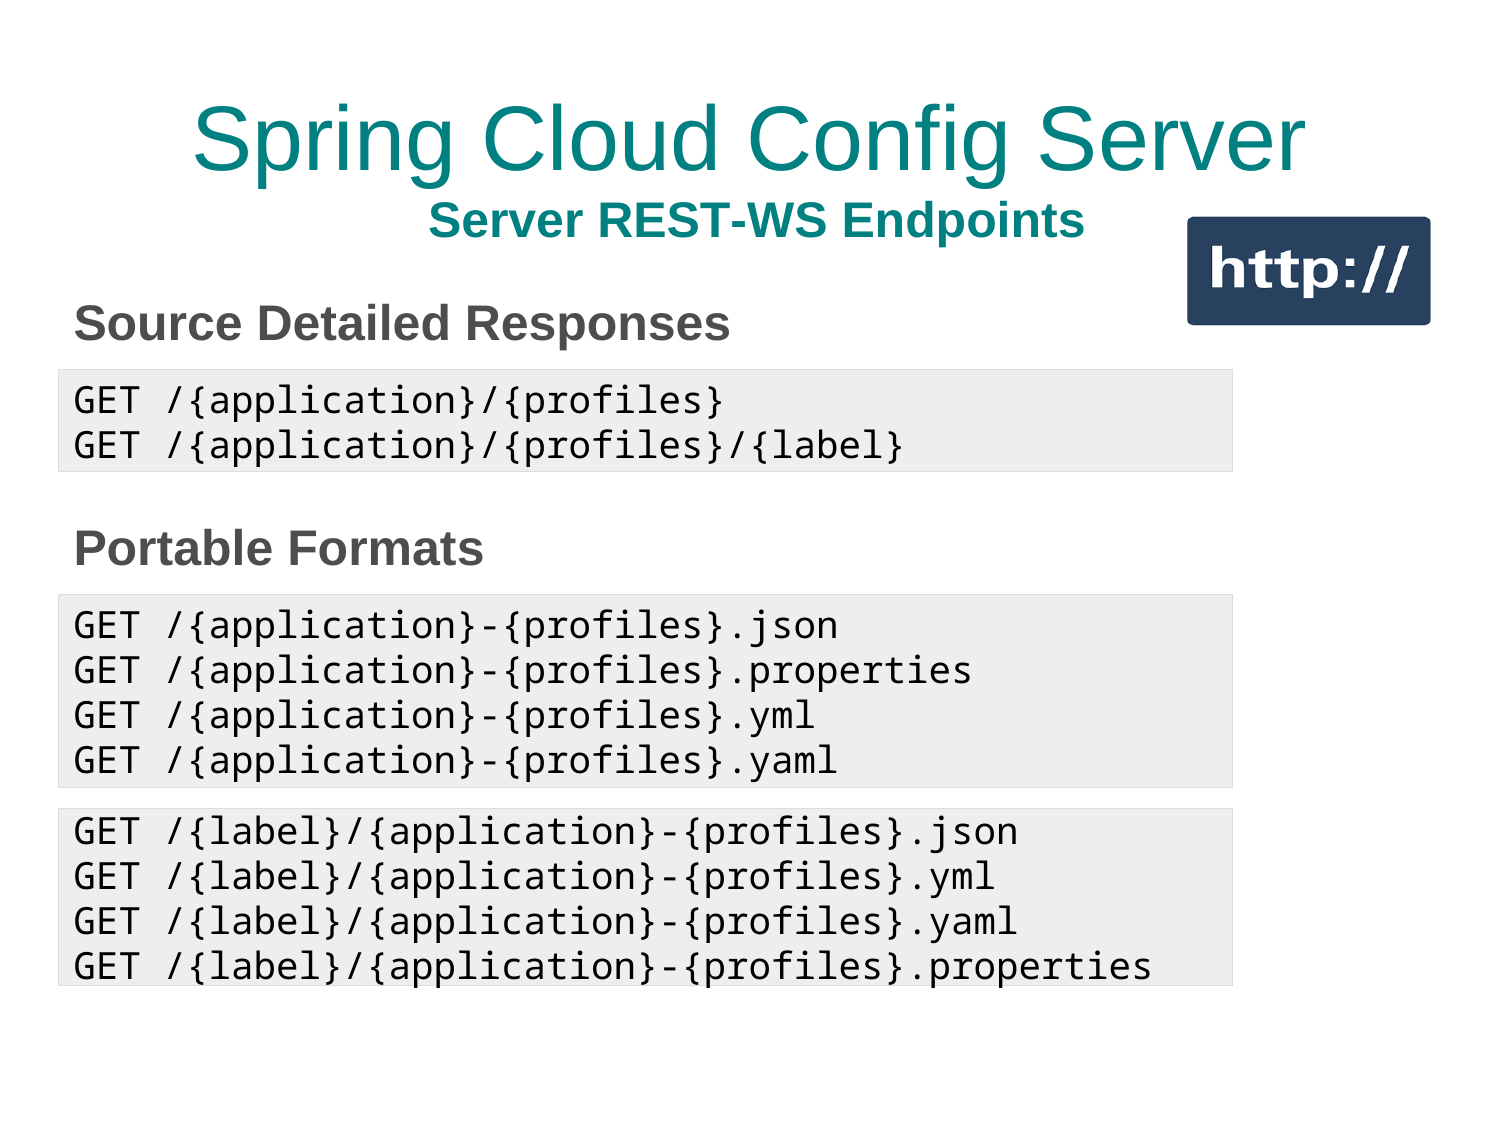

# Spring Cloud Config Server
 Server REST-WS Endpoints
Source Detailed Responses
GET /{application}/{profiles}
GET /{application}/{profiles}/{label}
Portable Formats
GET /{application}-{profiles}.json
GET /{application}-{profiles}.properties
GET /{application}-{profiles}.yml
GET /{application}-{profiles}.yaml
GET /{label}/{application}-{profiles}.json
GET /{label}/{application}-{profiles}.yml
GET /{label}/{application}-{profiles}.yaml
GET /{label}/{application}-{profiles}.properties